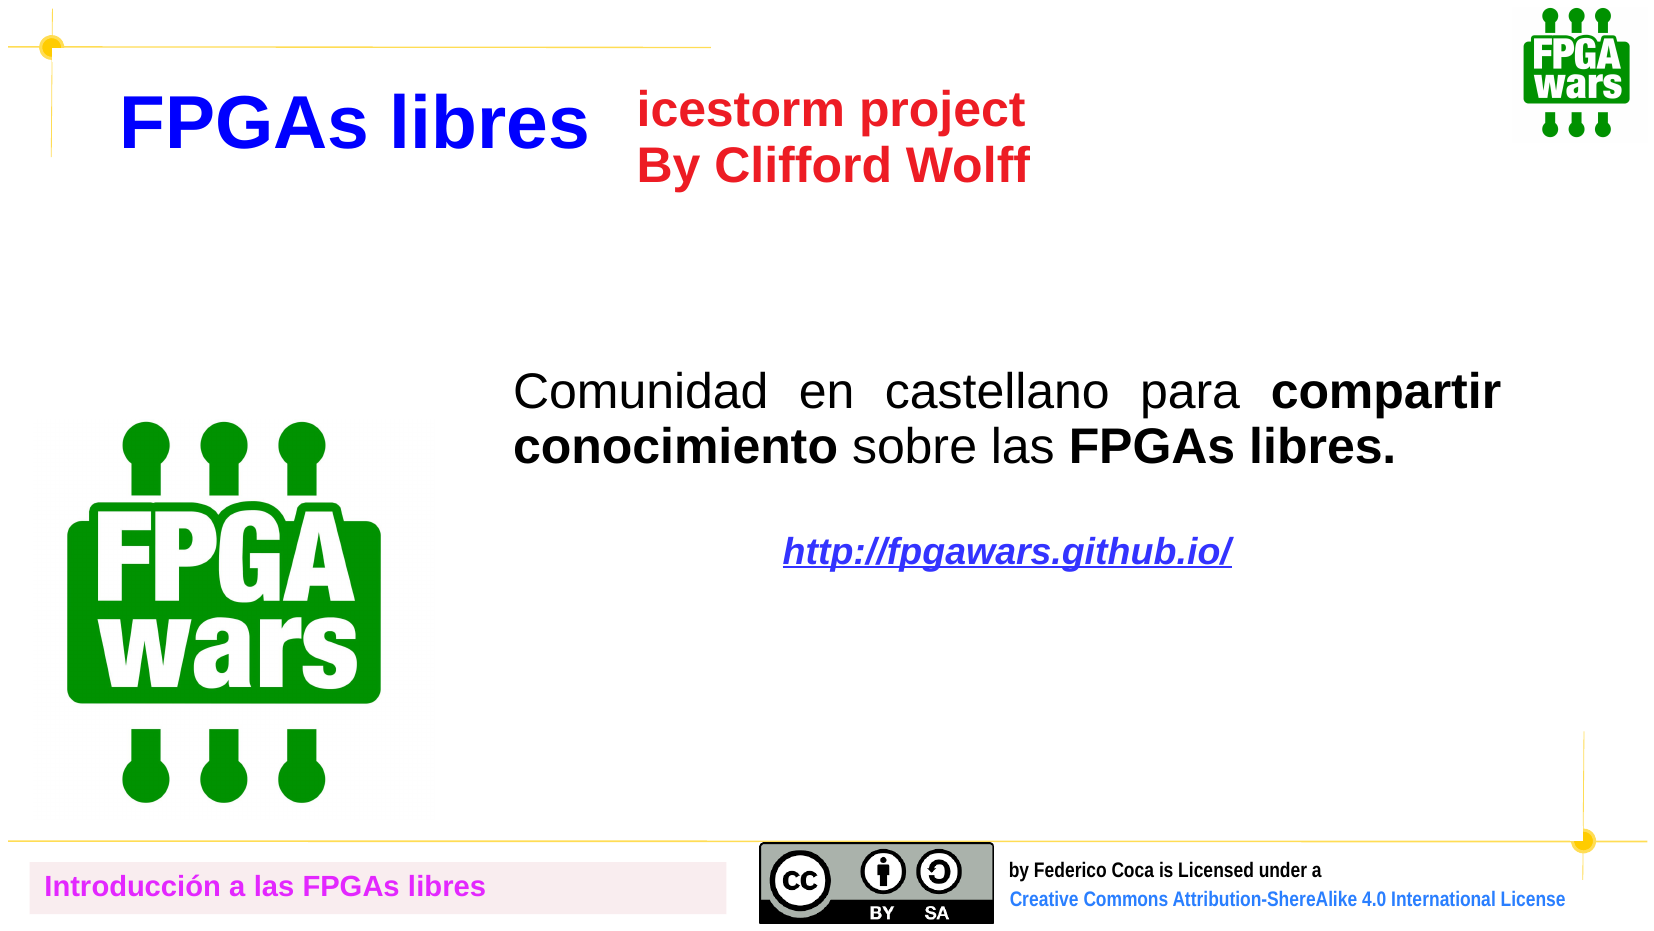

FPGAs libres
icestorm project
By Clifford Wolff
Comunidad en castellano para compartir conocimiento sobre las FPGAs libres.
http://fpgawars.github.io/
Introducción a las FPGAs libres